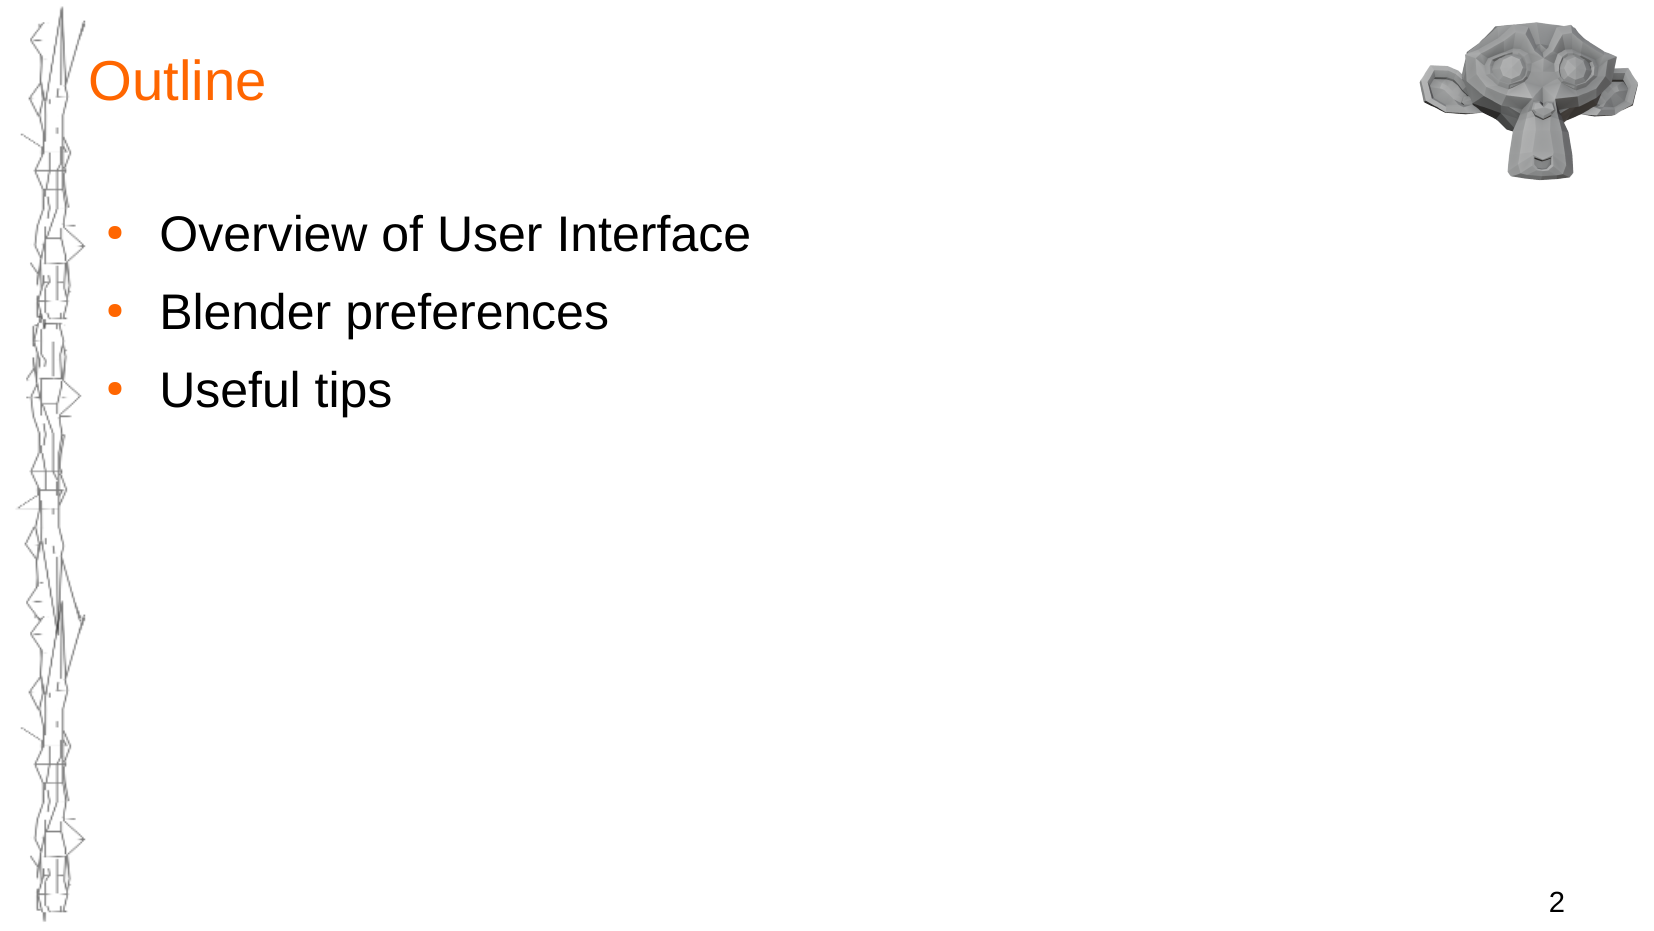

# Outline
Overview of User Interface
Blender preferences
Useful tips
2